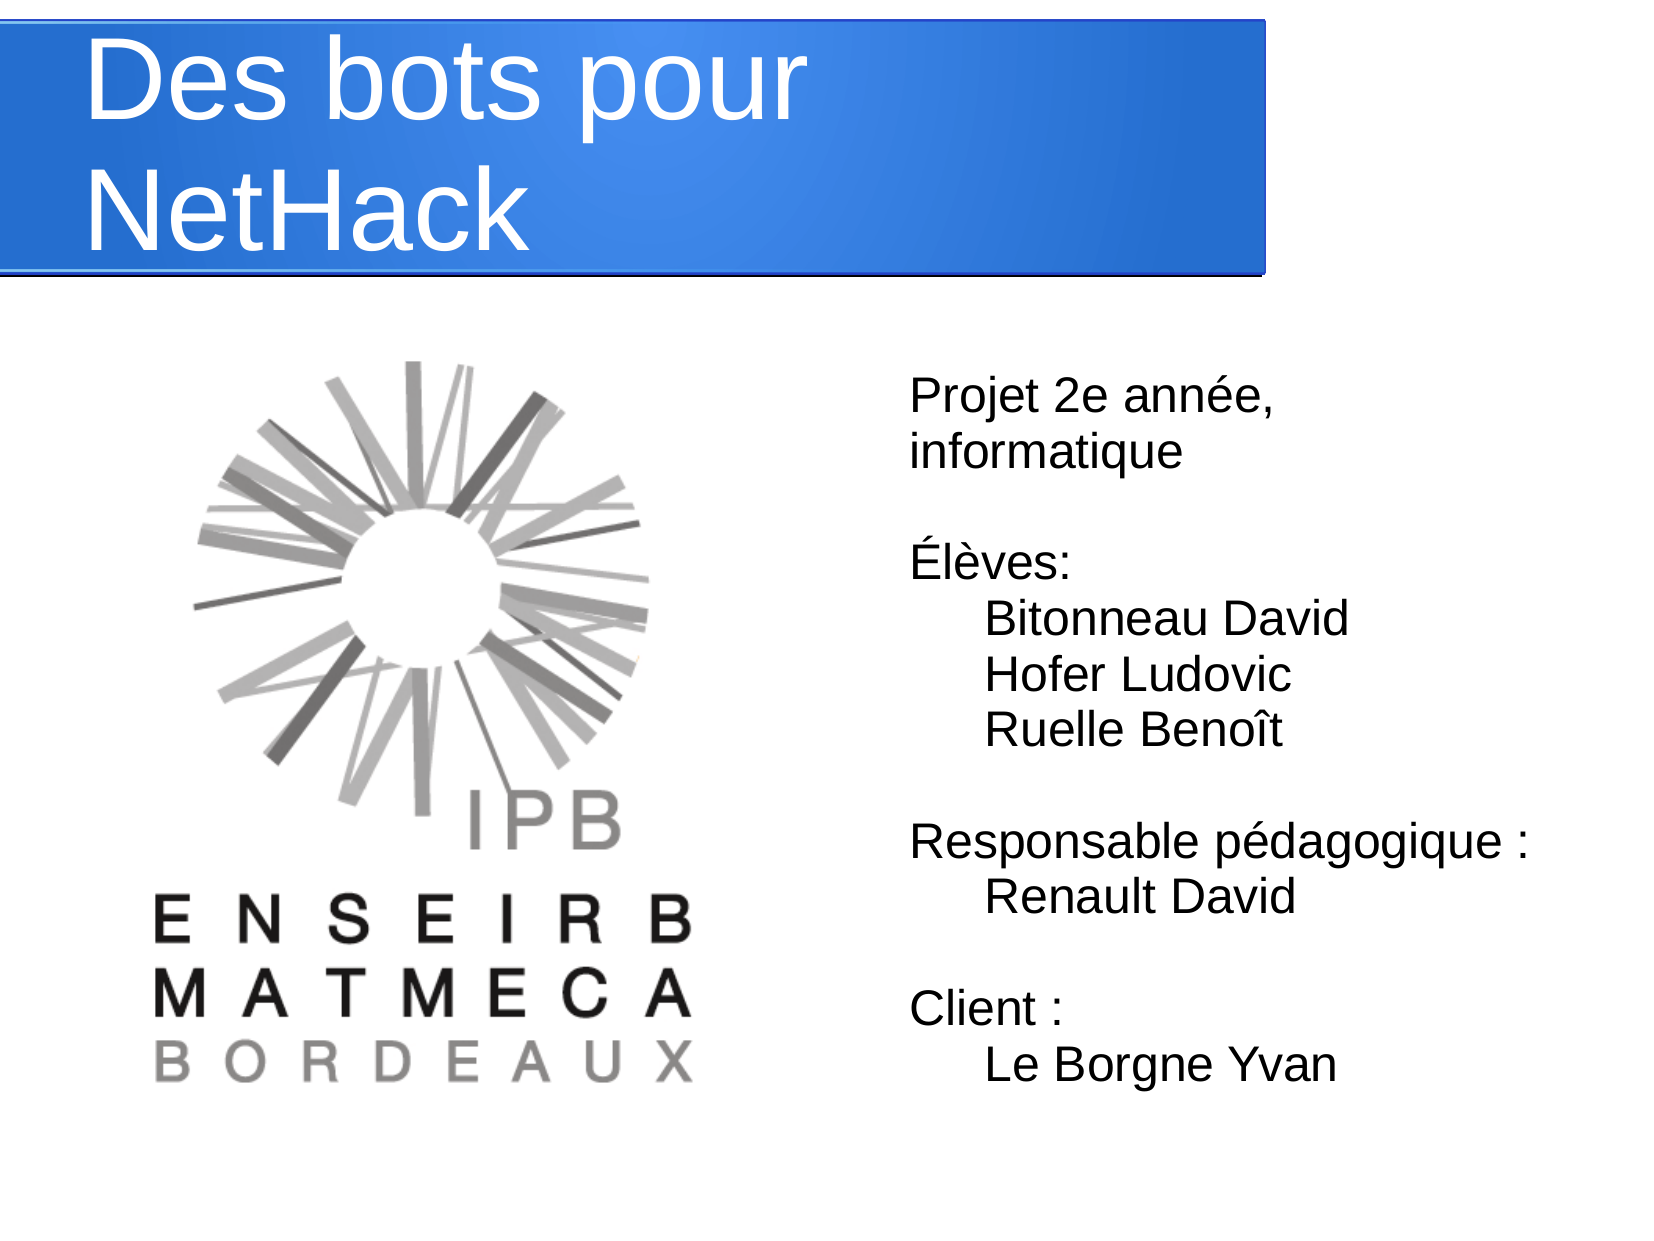

# Des bots pour NetHack
Projet 2e année, informatique
Élèves:
	Bitonneau David
	Hofer Ludovic
	Ruelle Benoît
Responsable pédagogique :
	Renault David
Client :
	Le Borgne Yvan